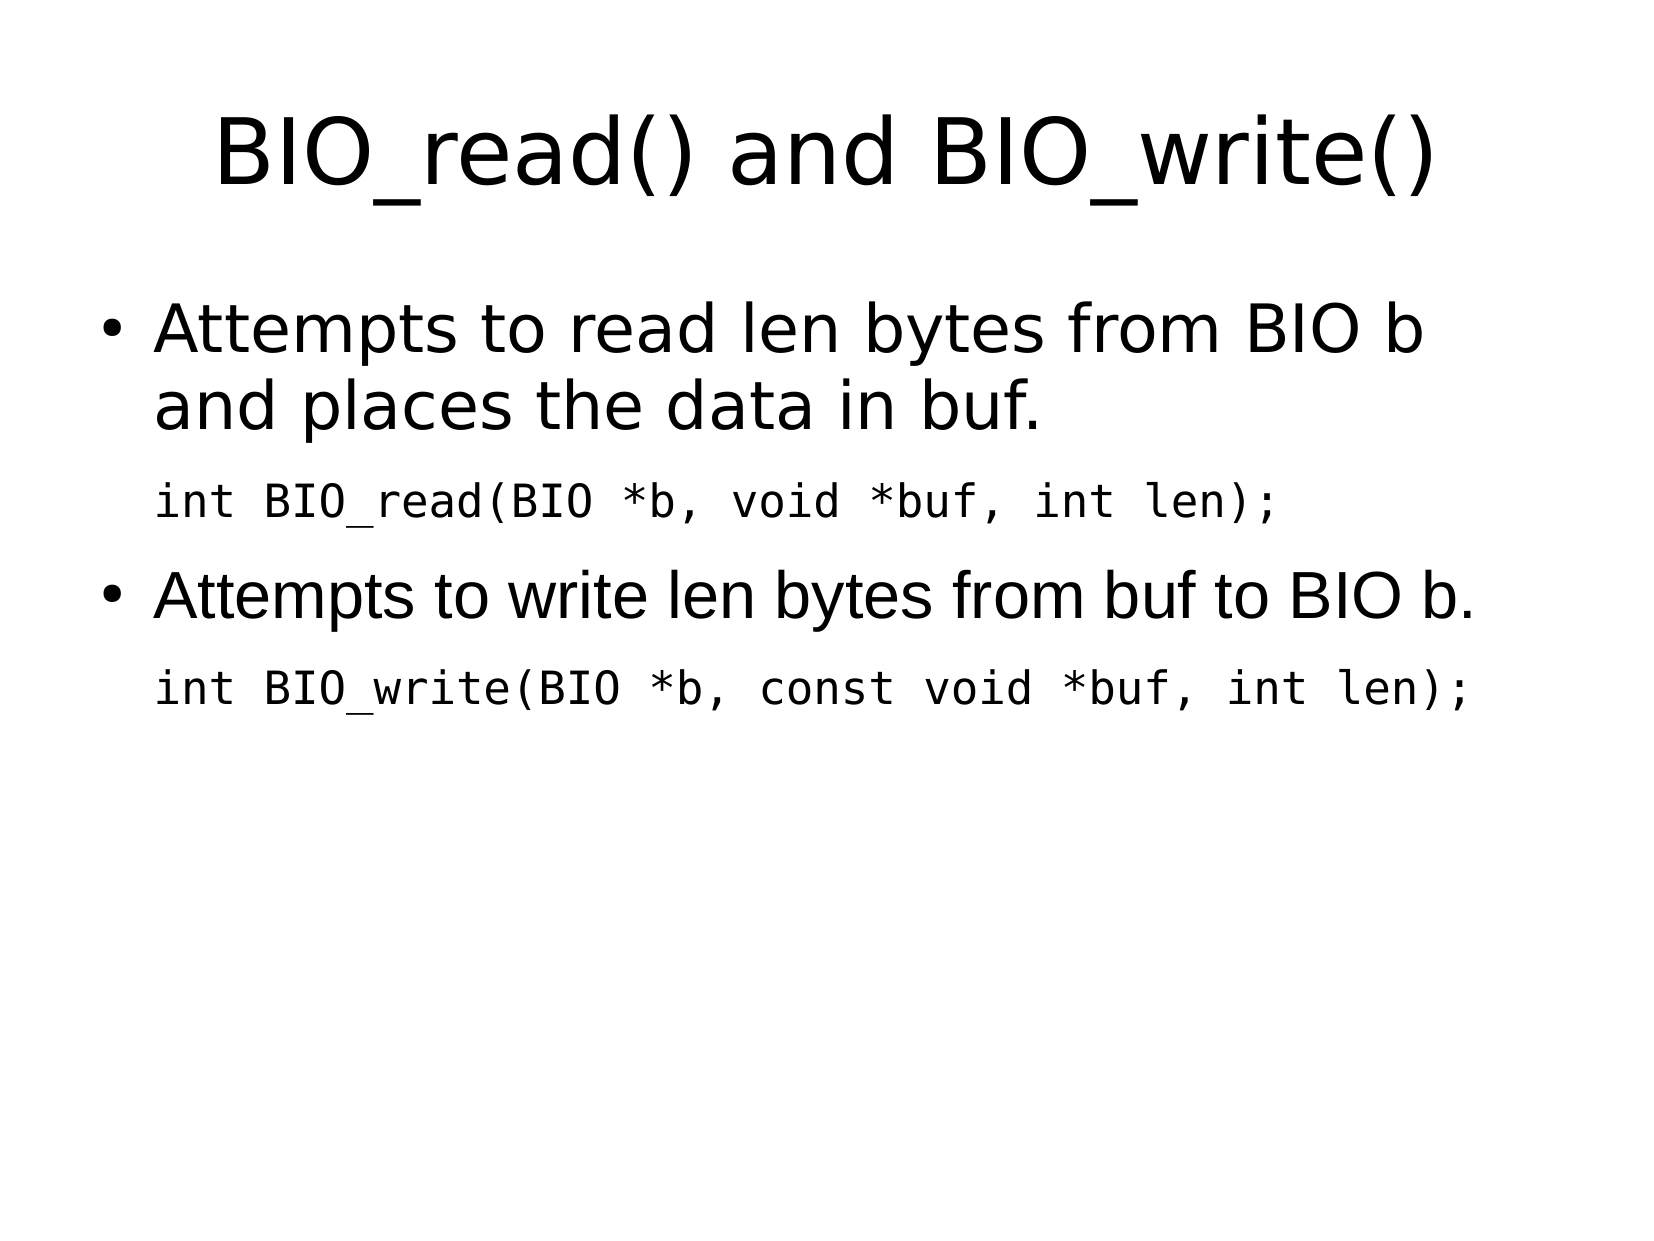

# BIO_read() and BIO_write()
Attempts to read len bytes from BIO b and places the data in buf.
int BIO_read(BIO *b, void *buf, int len);
Attempts to write len bytes from buf to BIO b.
int BIO_write(BIO *b, const void *buf, int len);